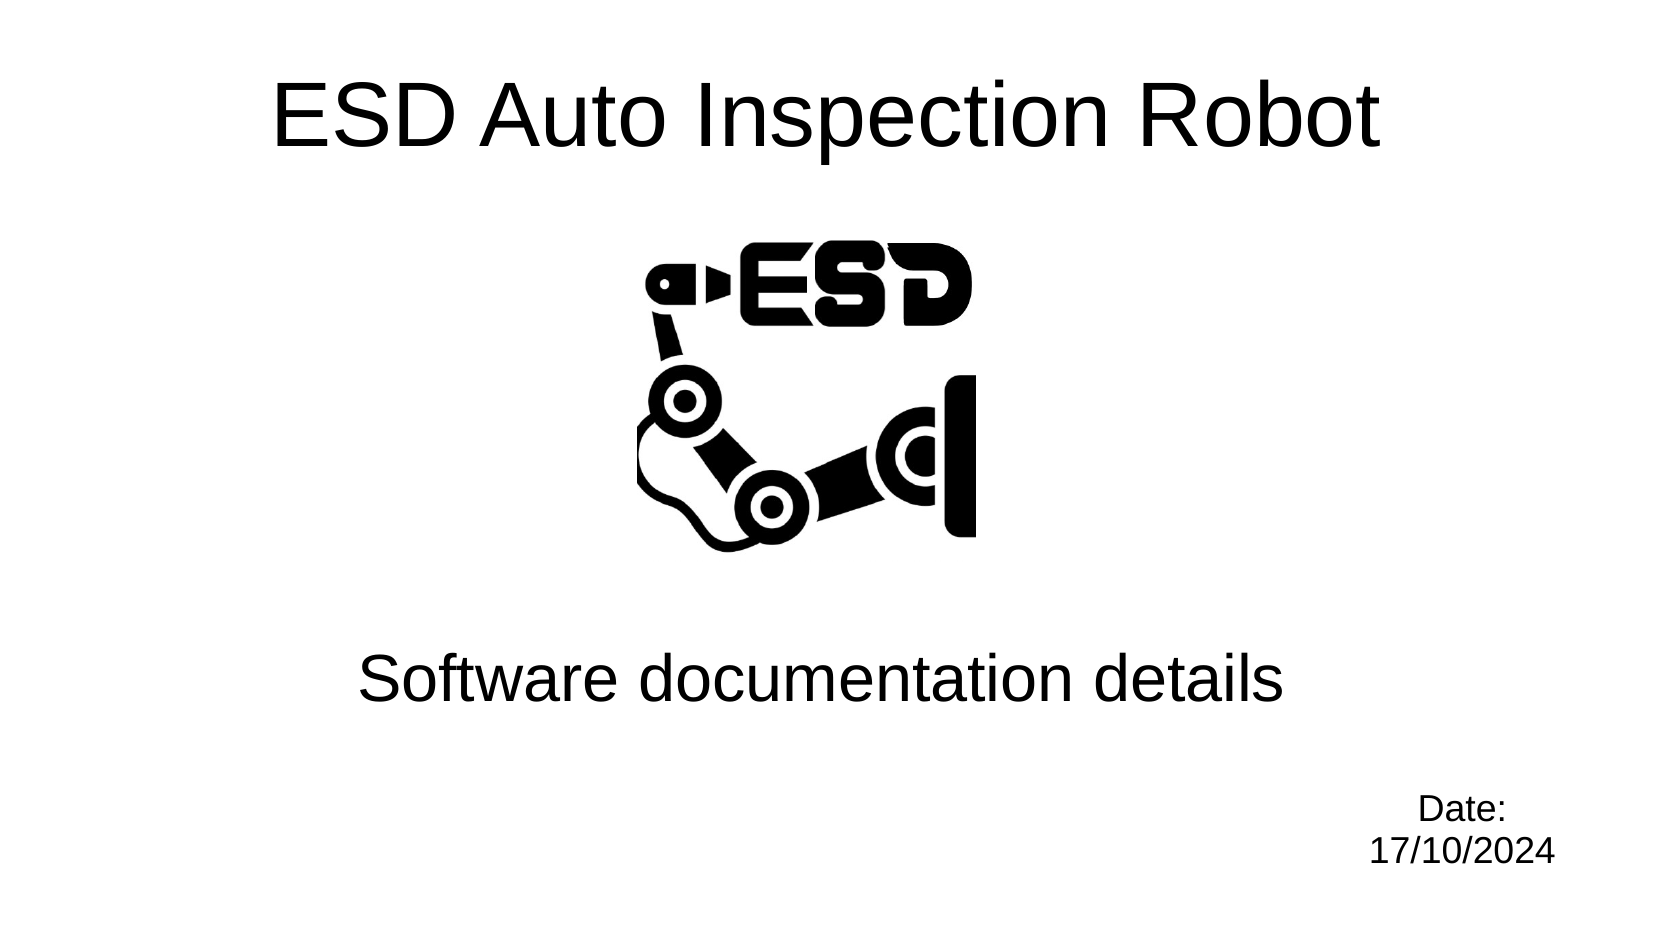

# ESD Auto Inspection Robot
Software documentation details
Date: 17/10/2024